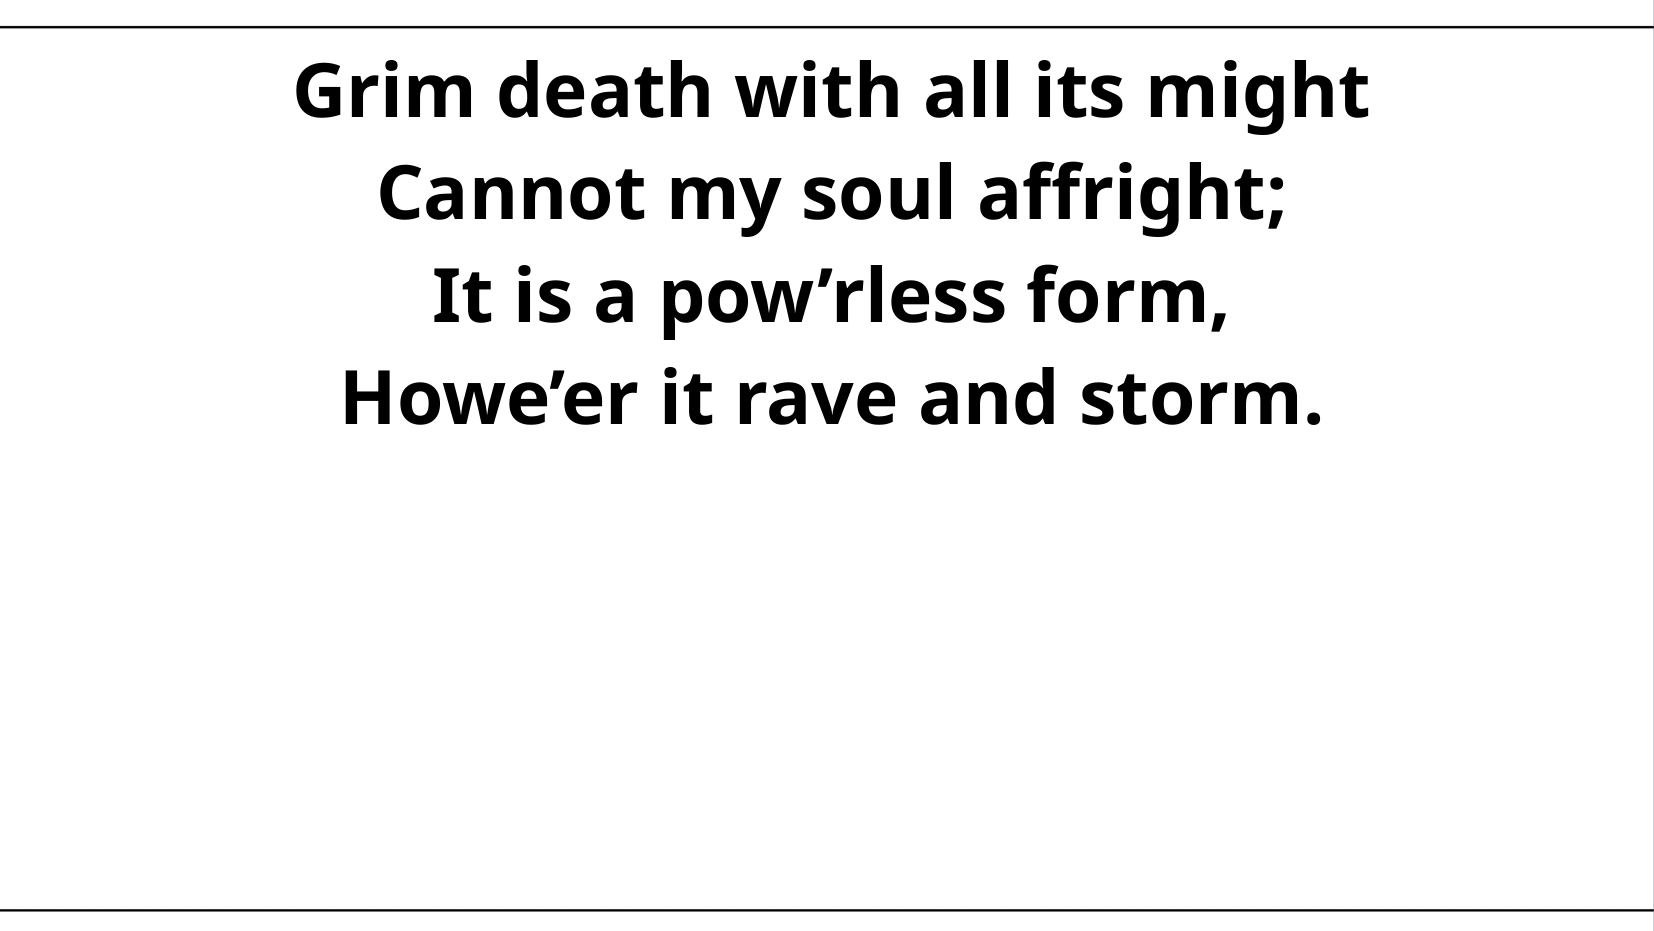

Grim death with all its might
Cannot my soul affright;
It is a pow’rless form,
Howe’er it rave and storm.